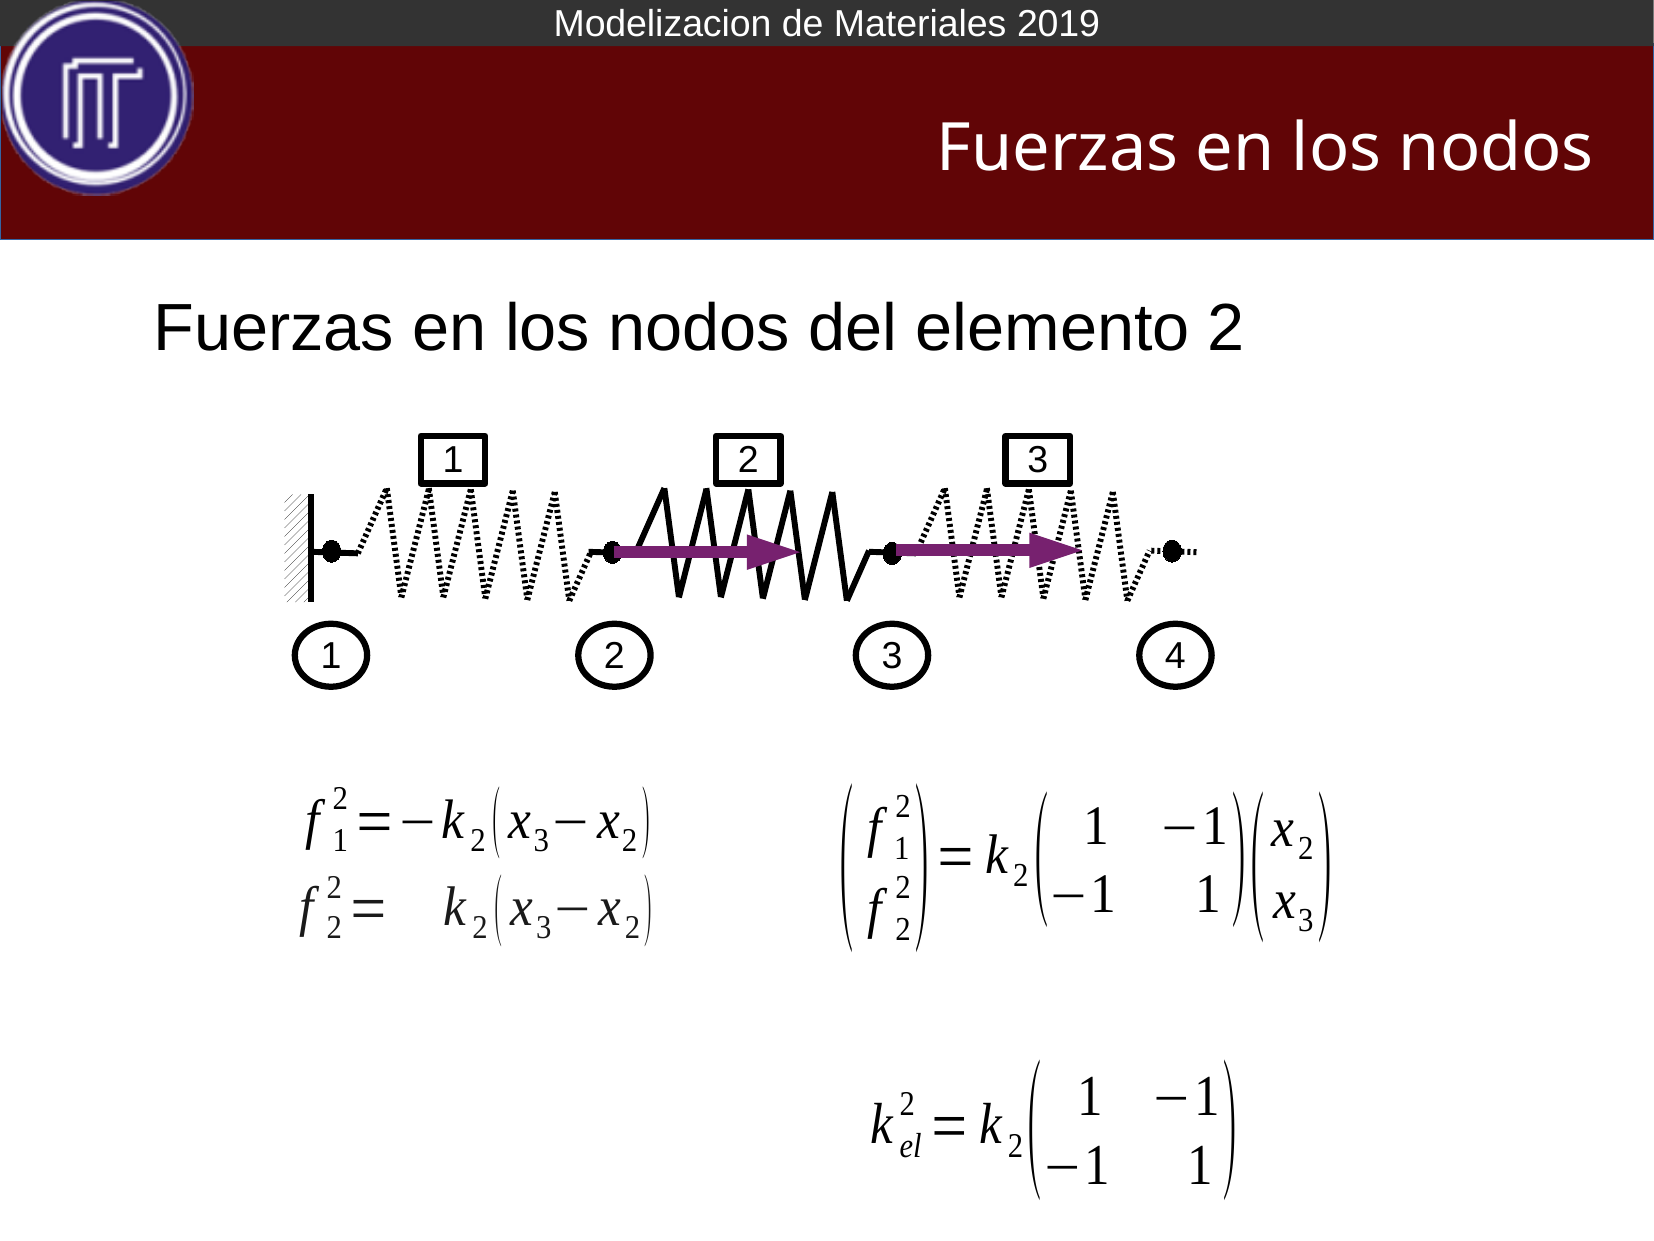

# Fuerzas en los nodos
Fuerzas en los nodos del elemento 2
1
2
3
1
2
3
4